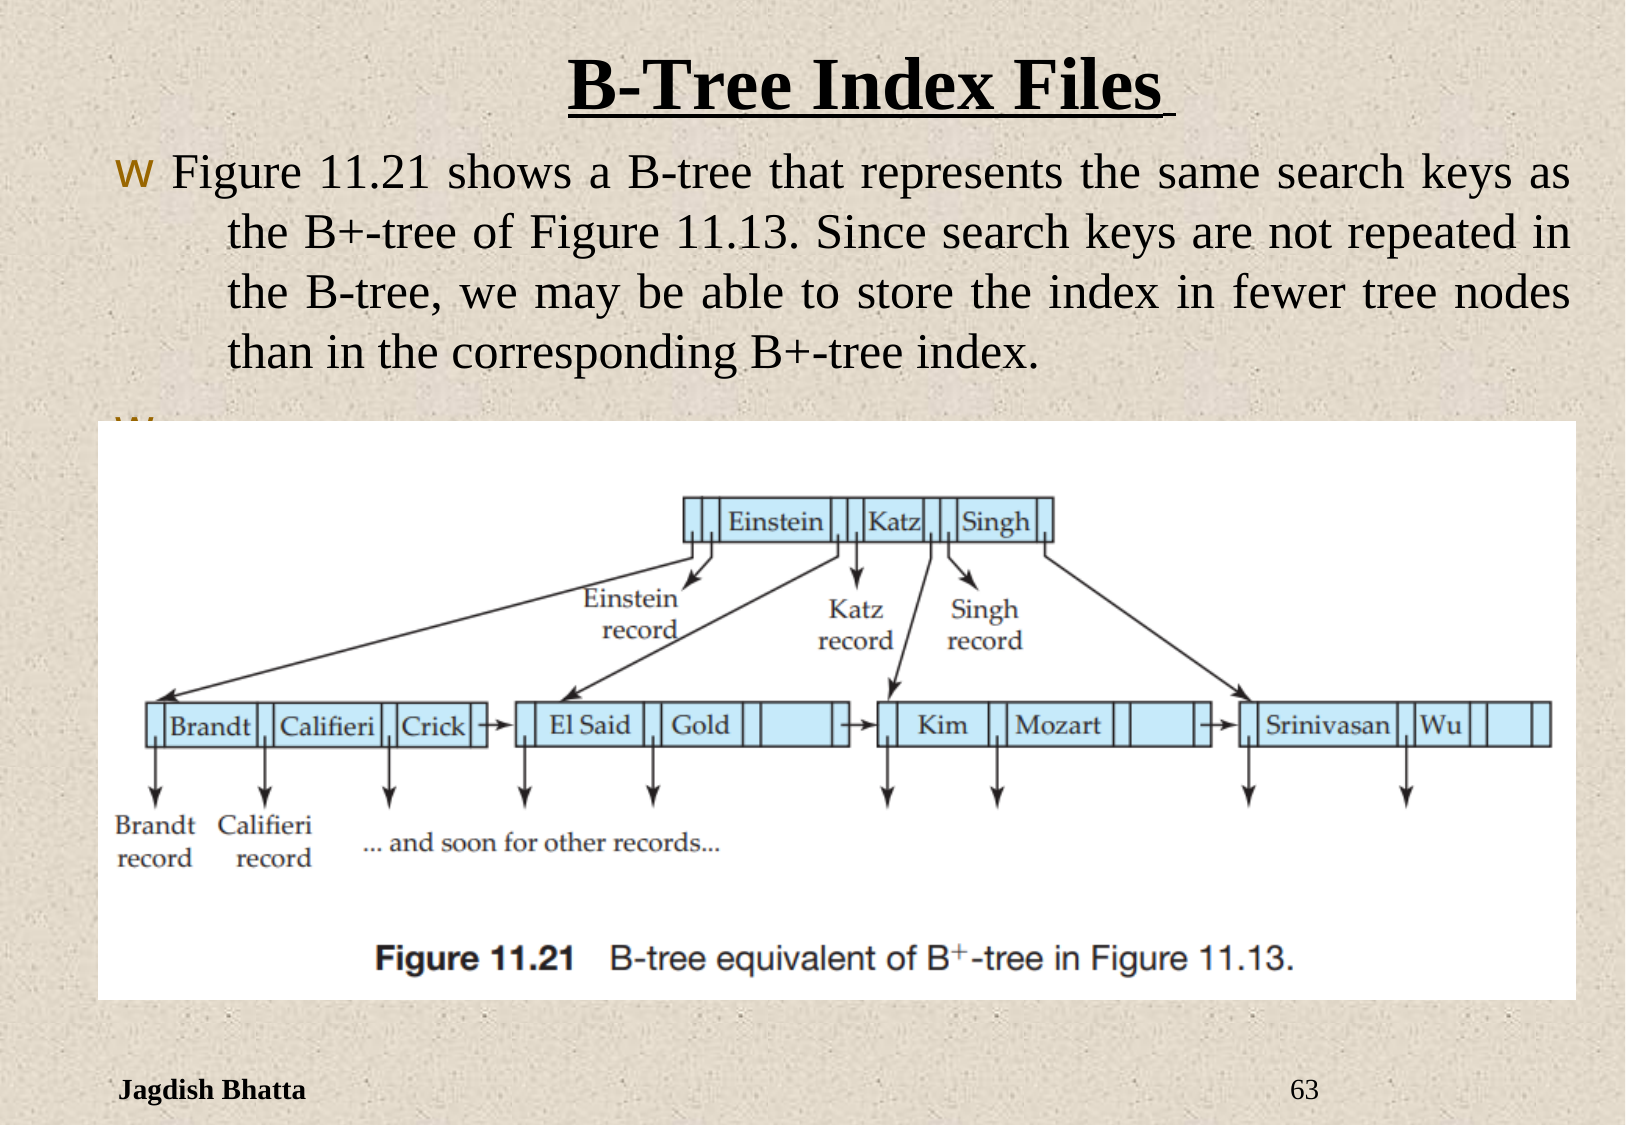

# B-Tree Index Files
Figure 11.21 shows a B-tree that represents the same search keys as the B+-tree of Figure 11.13. Since search keys are not repeated in the B-tree, we may be able to store the index in fewer tree nodes than in the corresponding B+-tree index.
Jagdish Bhatta
62